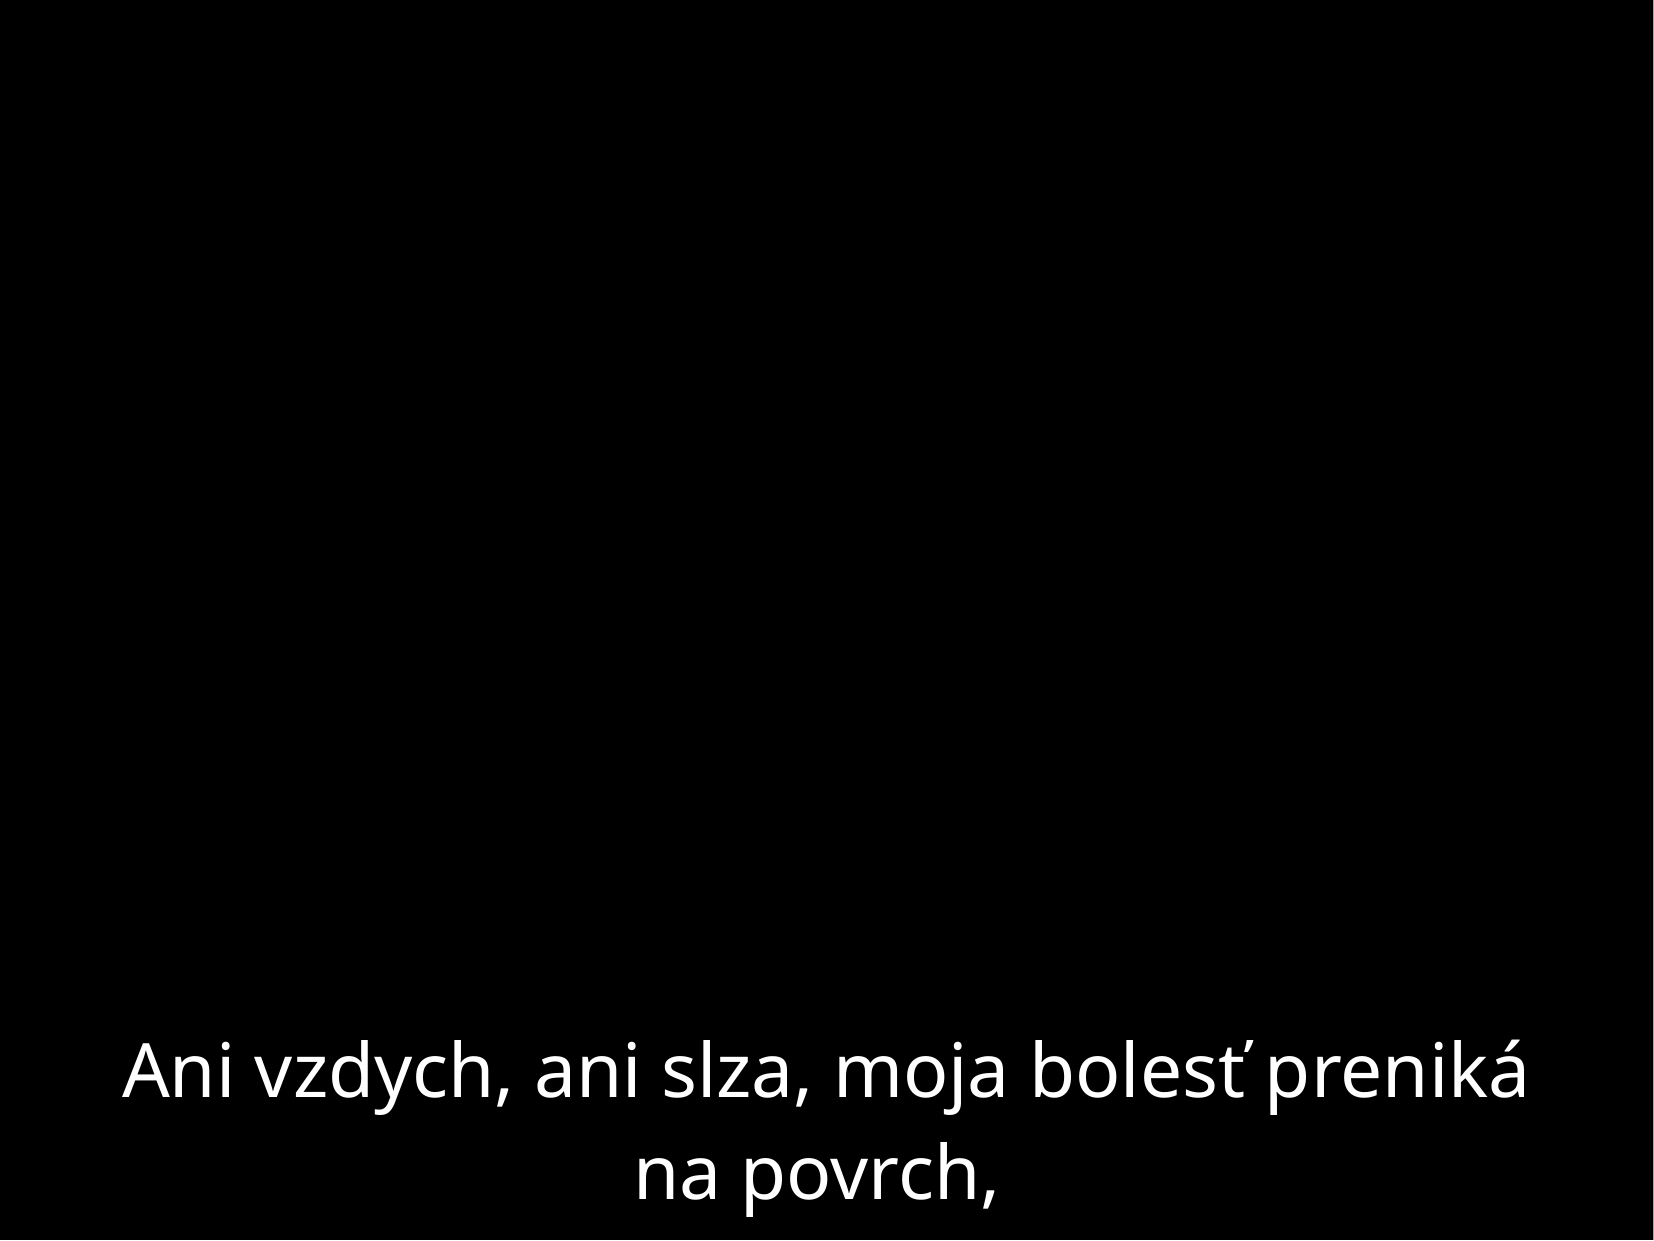

# Ani vzdych, ani slza, moja bolesť preniká na povrch,